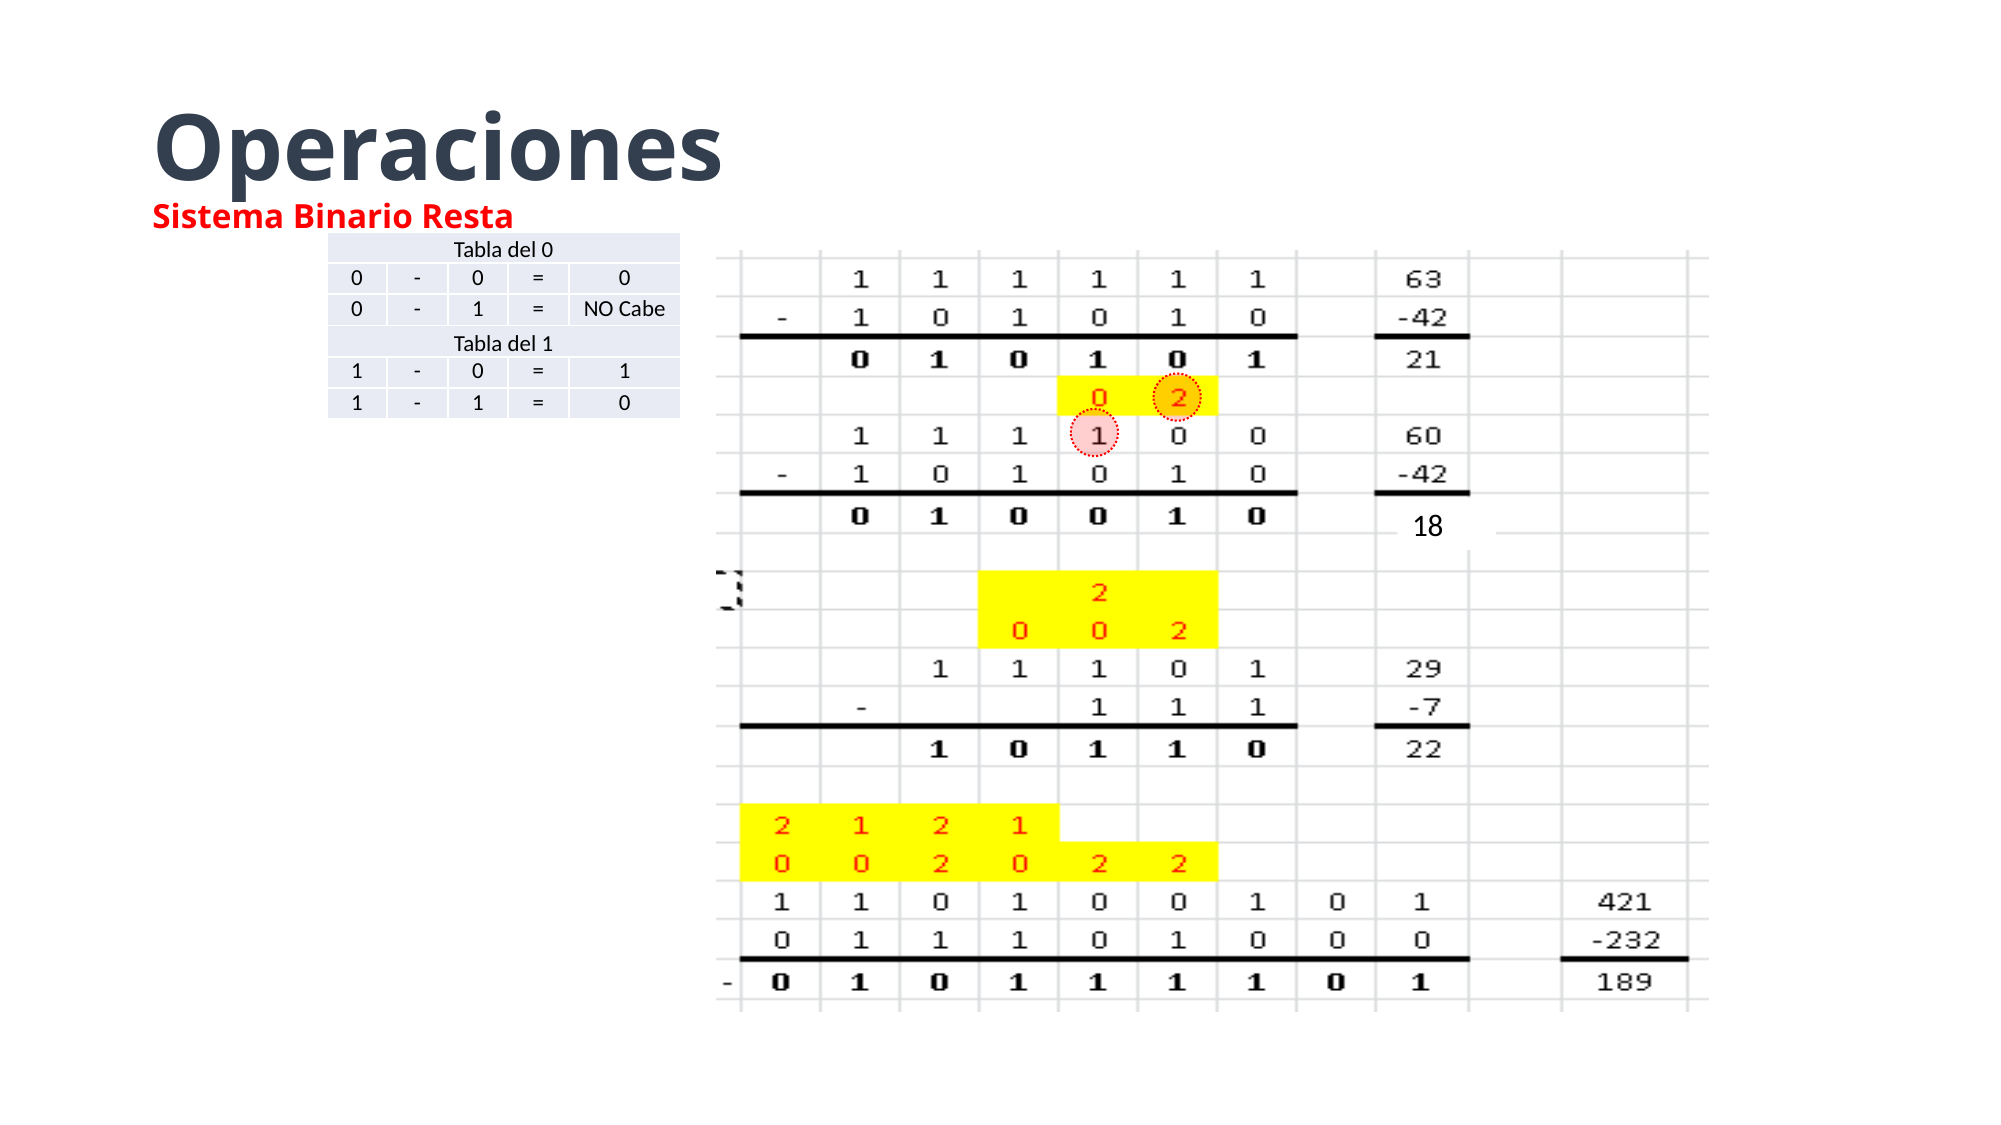

# Operaciones Sistema Binario Resta
| Tabla del 0 | | | | |
| --- | --- | --- | --- | --- |
| 0 | - | 0 | = | 0 |
| 0 | - | 1 | = | NO Cabe |
| Tabla del 1 | | | | |
| 1 | - | 0 | = | 1 |
| 1 | - | 1 | = | 0 |
18